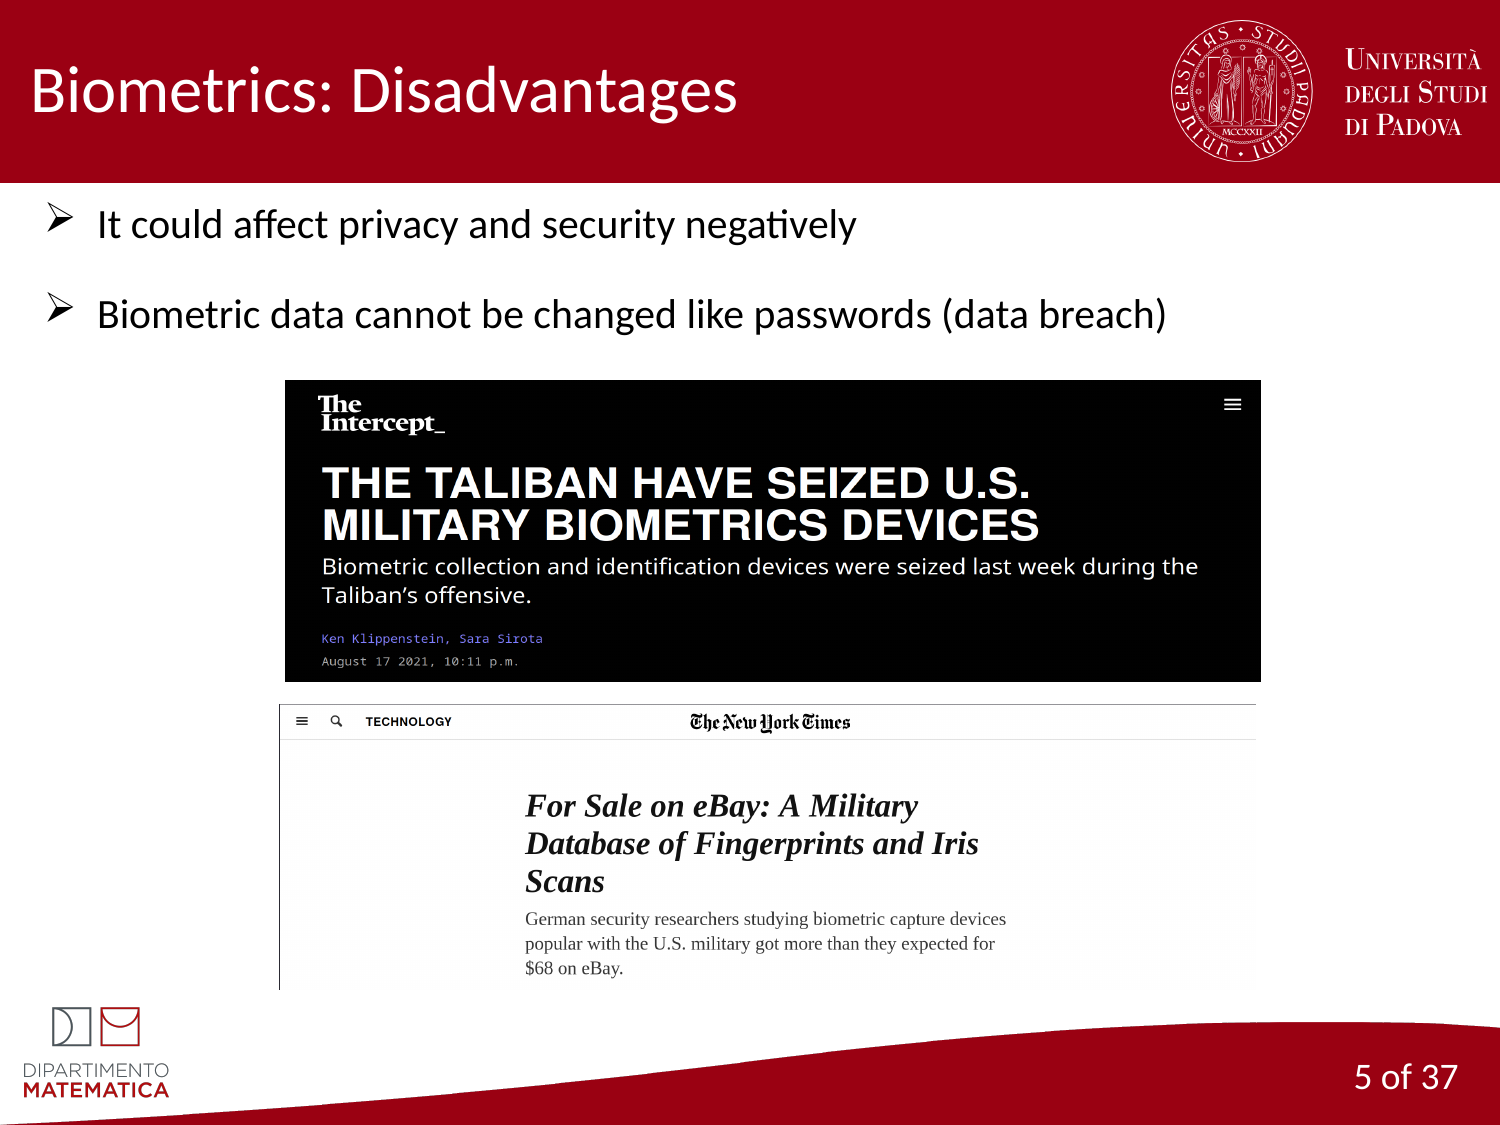

# Biometrics: Disadvantages
It could affect privacy and security negatively
Biometric data cannot be changed like passwords (data breach)
 of 37